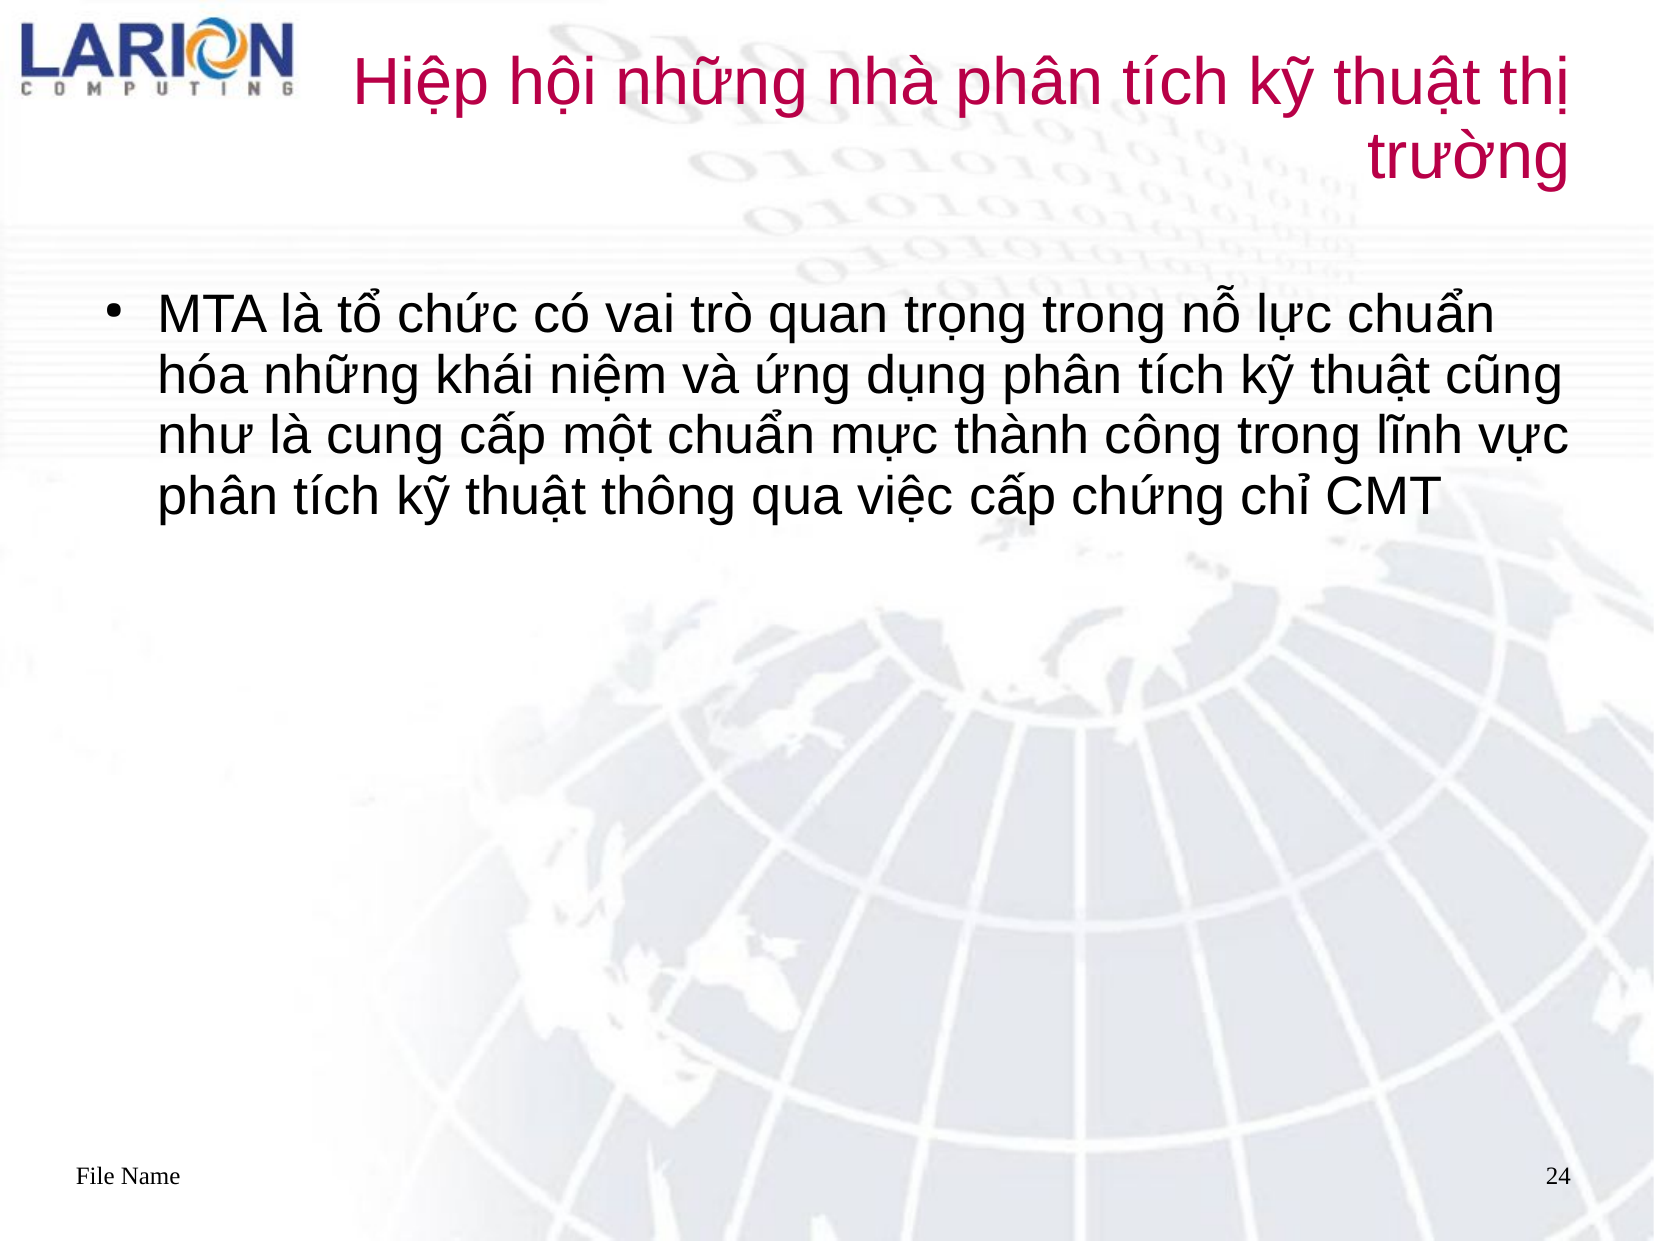

# Hiệp hội những nhà phân tích kỹ thuật thị trường
MTA là tổ chức có vai trò quan trọng trong nỗ lực chuẩn hóa những khái niệm và ứng dụng phân tích kỹ thuật cũng như là cung cấp một chuẩn mực thành công trong lĩnh vực phân tích kỹ thuật thông qua việc cấp chứng chỉ CMT
File Name
24